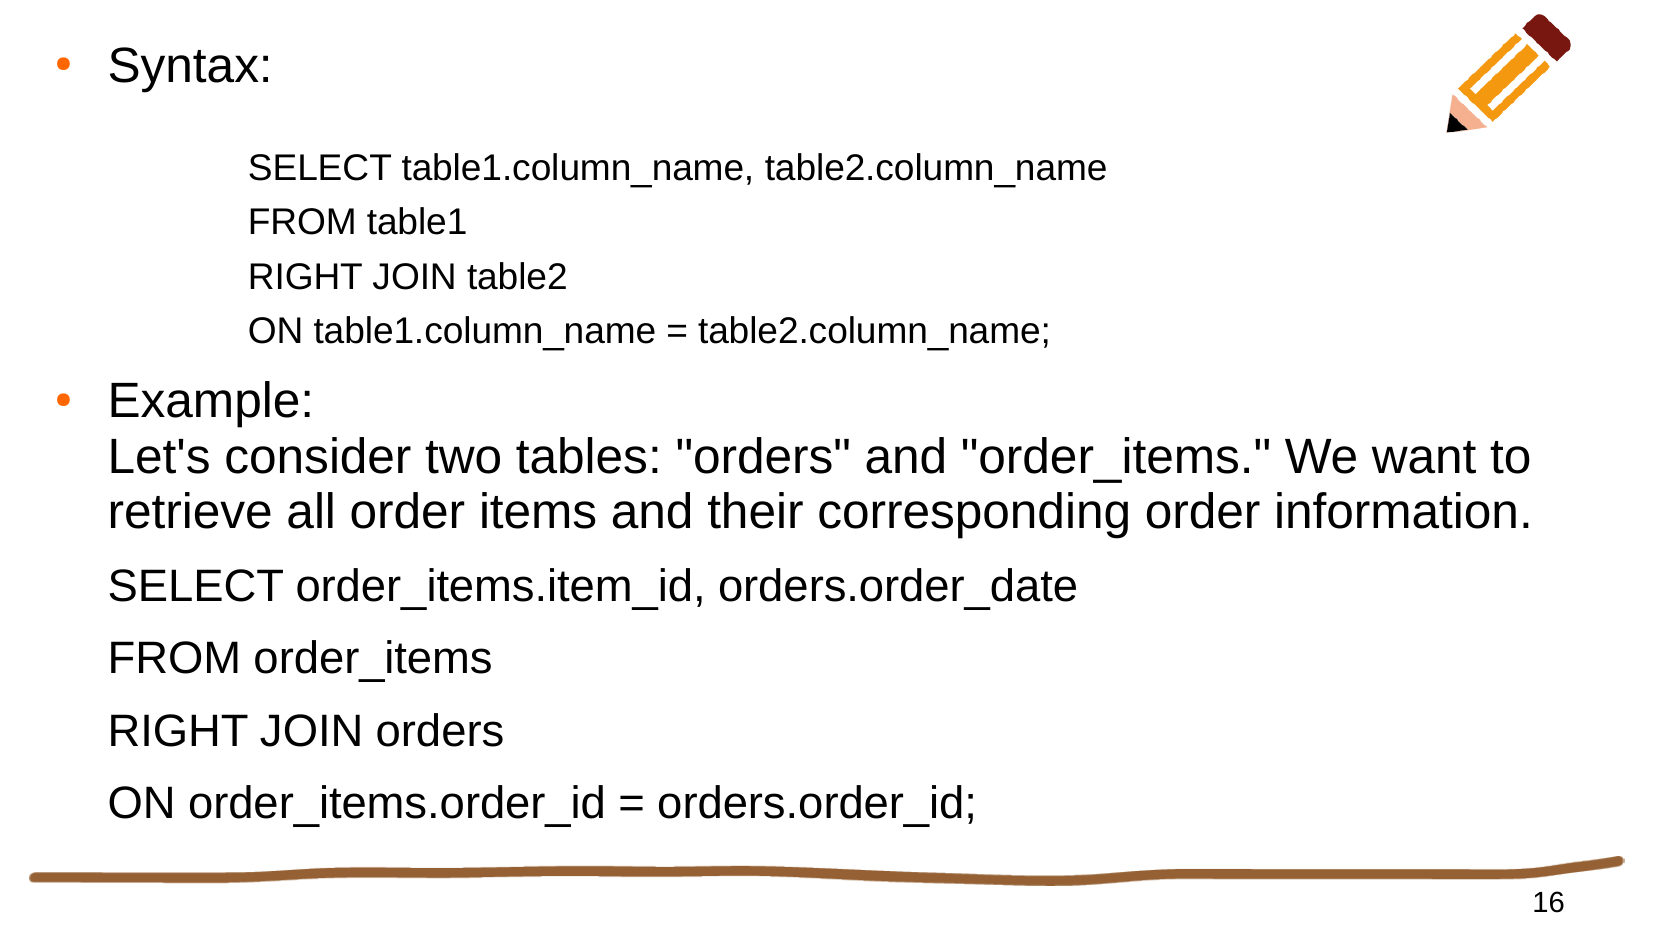

# Syntax:
SELECT table1.column_name, table2.column_name
FROM table1
RIGHT JOIN table2
ON table1.column_name = table2.column_name;
Example:
Let's consider two tables: "orders" and "order_items." We want to retrieve all order items and their corresponding order information.
SELECT order_items.item_id, orders.order_date
FROM order_items
RIGHT JOIN orders
ON order_items.order_id = orders.order_id;
16